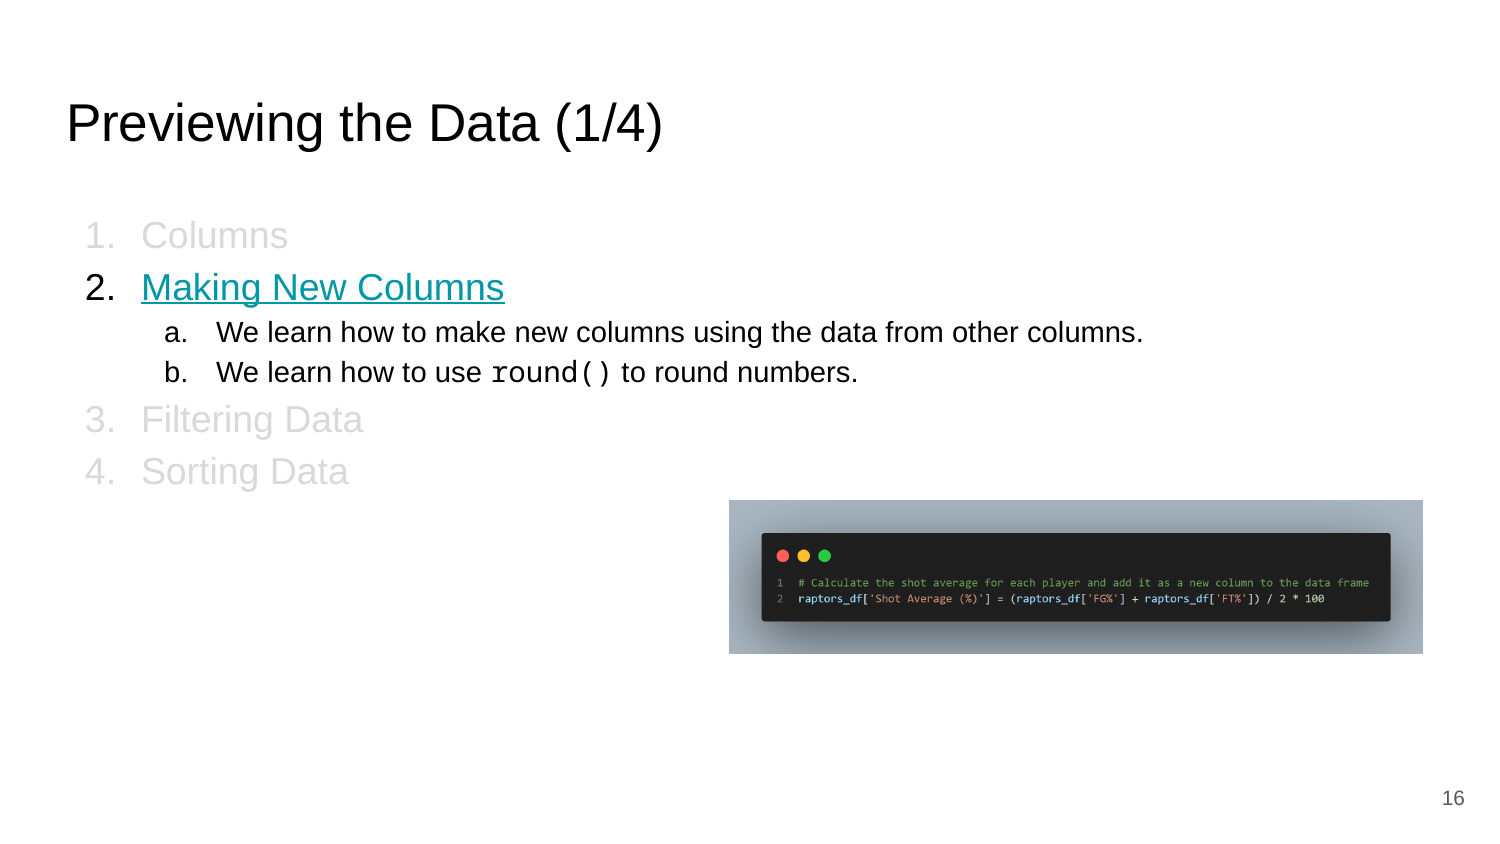

# Previewing the Data (1/4)
Columns
Making New Columns
We learn how to make new columns using the data from other columns.
We learn how to use round() to round numbers.
Filtering Data
Sorting Data